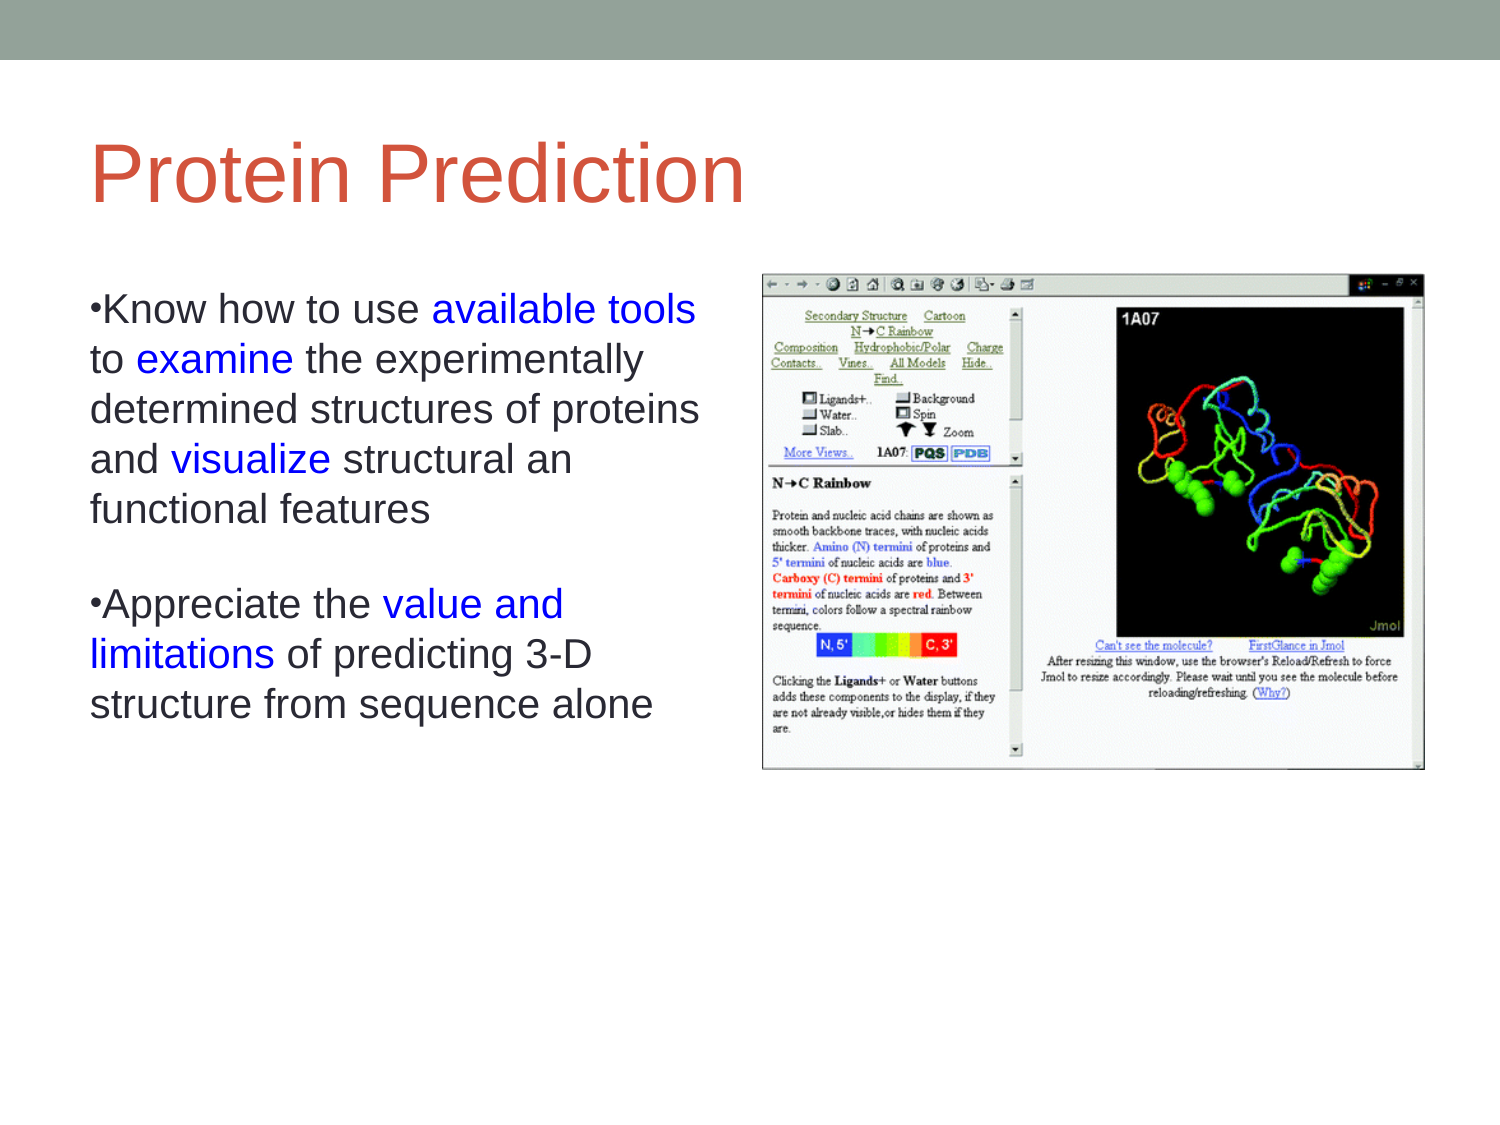

Protein Prediction
Know how to use available tools to examine the experimentally determined structures of proteins and visualize structural an functional features
Appreciate the value and limitations of predicting 3-D structure from sequence alone